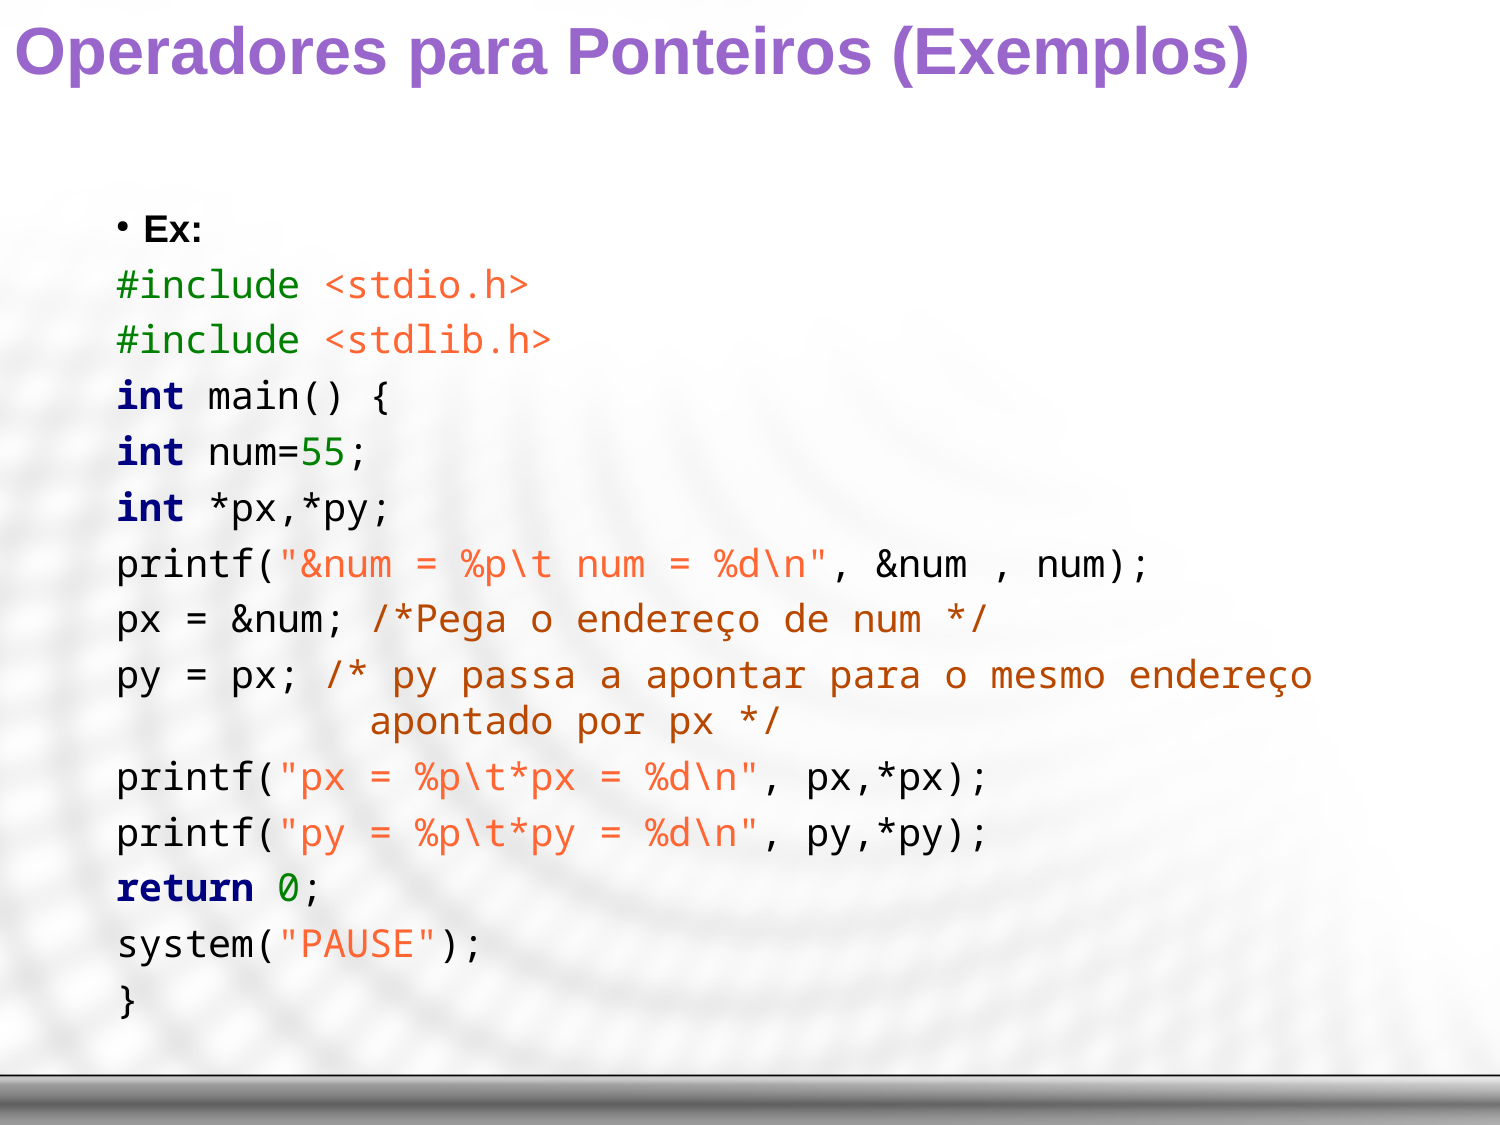

# Operadores para Ponteiros (Exemplos)
Ex:
#include <stdio.h>
#include <stdlib.h>
int main() {
int num=55;
int *px,*py;
printf("&num = %p\t num = %d\n", &num , num);
px = &num; /*Pega o endereço de num */
py = px; /* py passa a apontar para o mesmo endereço apontado por px */
printf("px = %p\t*px = %d\n", px,*px);
printf("py = %p\t*py = %d\n", py,*py);
return 0;
system("PAUSE");
}